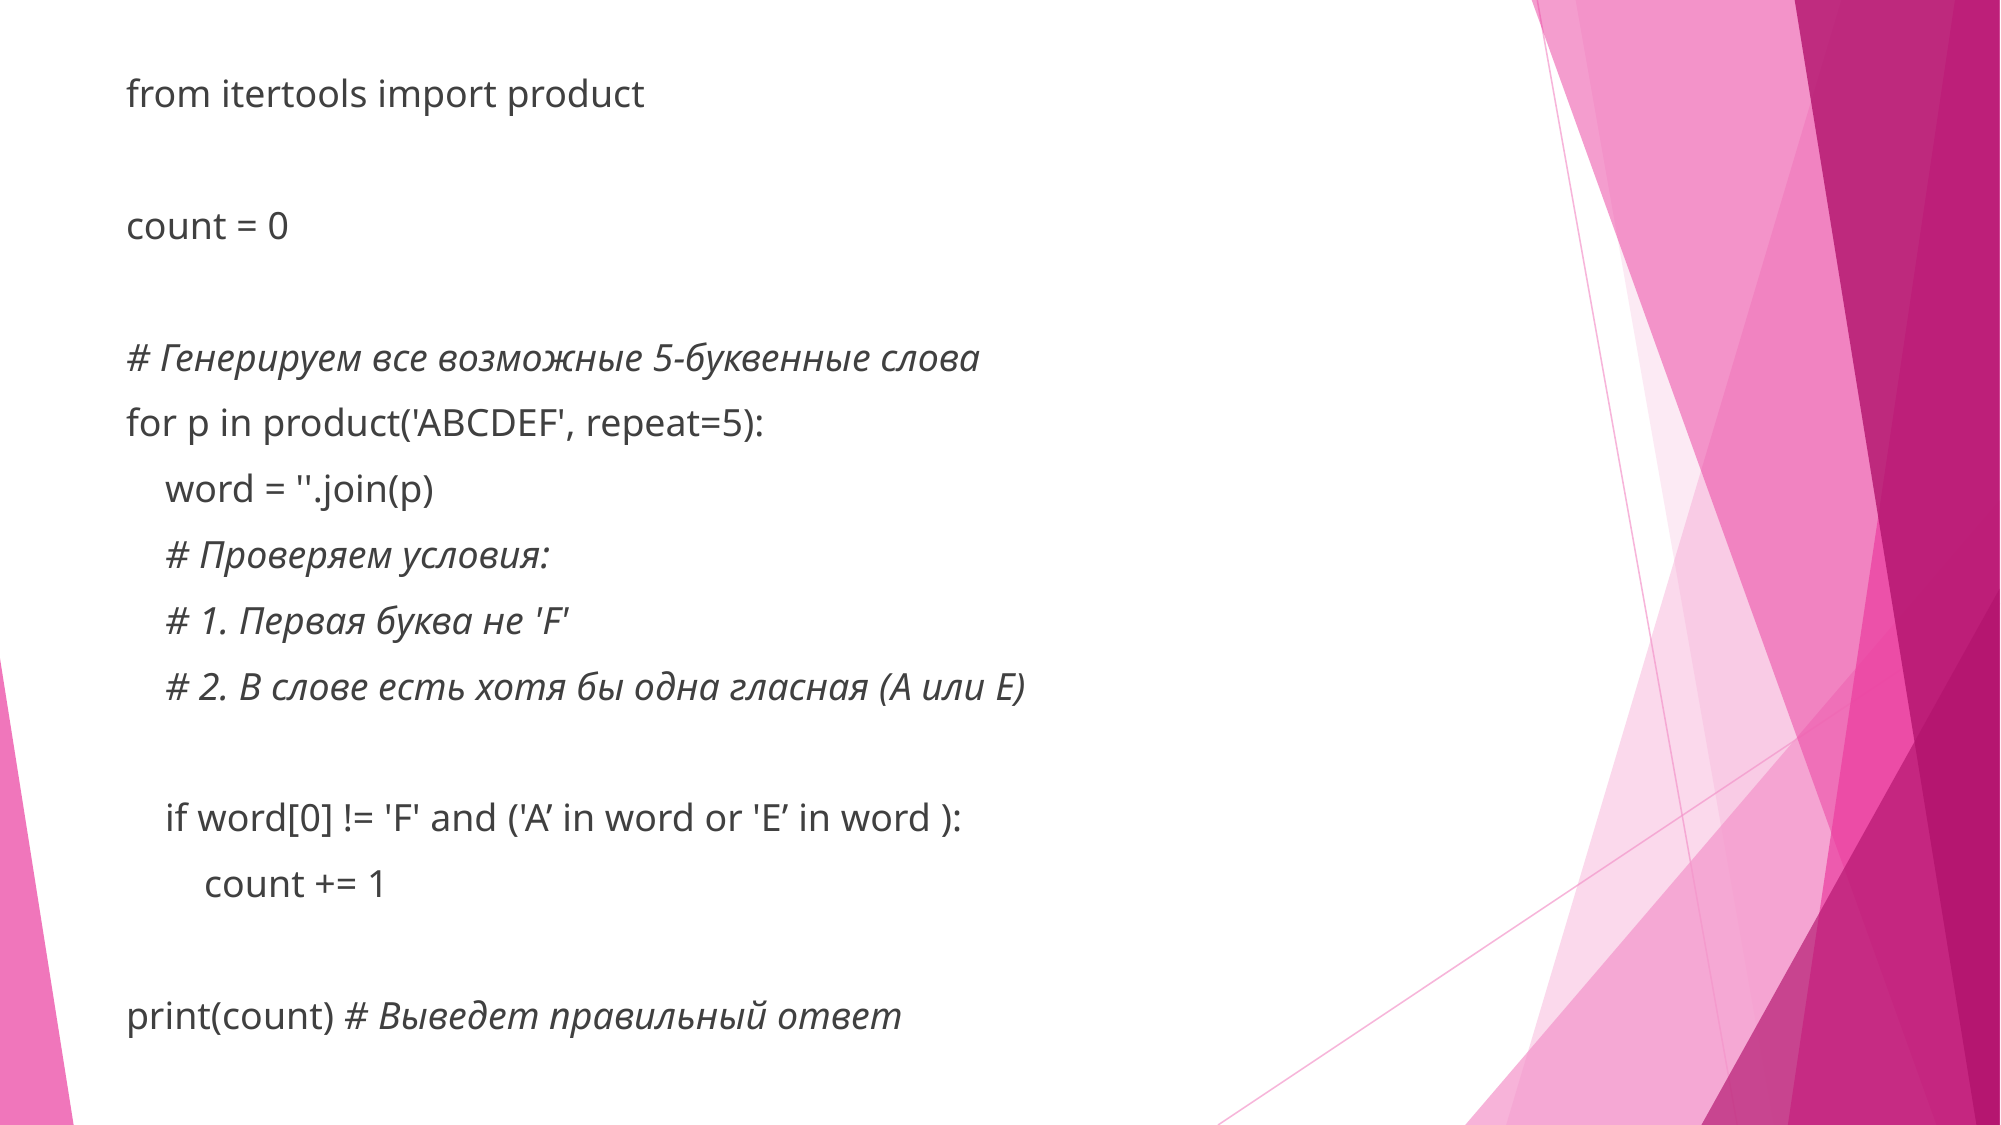

# from itertools import product
count = 0
# Генерируем все возможные 5-буквенные слова
for p in product('ABCDEF', repeat=5):
 word = ''.join(p)
 # Проверяем условия:
 # 1. Первая буква не 'F'
 # 2. В слове есть хотя бы одна гласная (A или E)
 if word[0] != 'F' and ('A’ in word or 'E’ in word ):
 count += 1
print(count) # Выведет правильный ответ